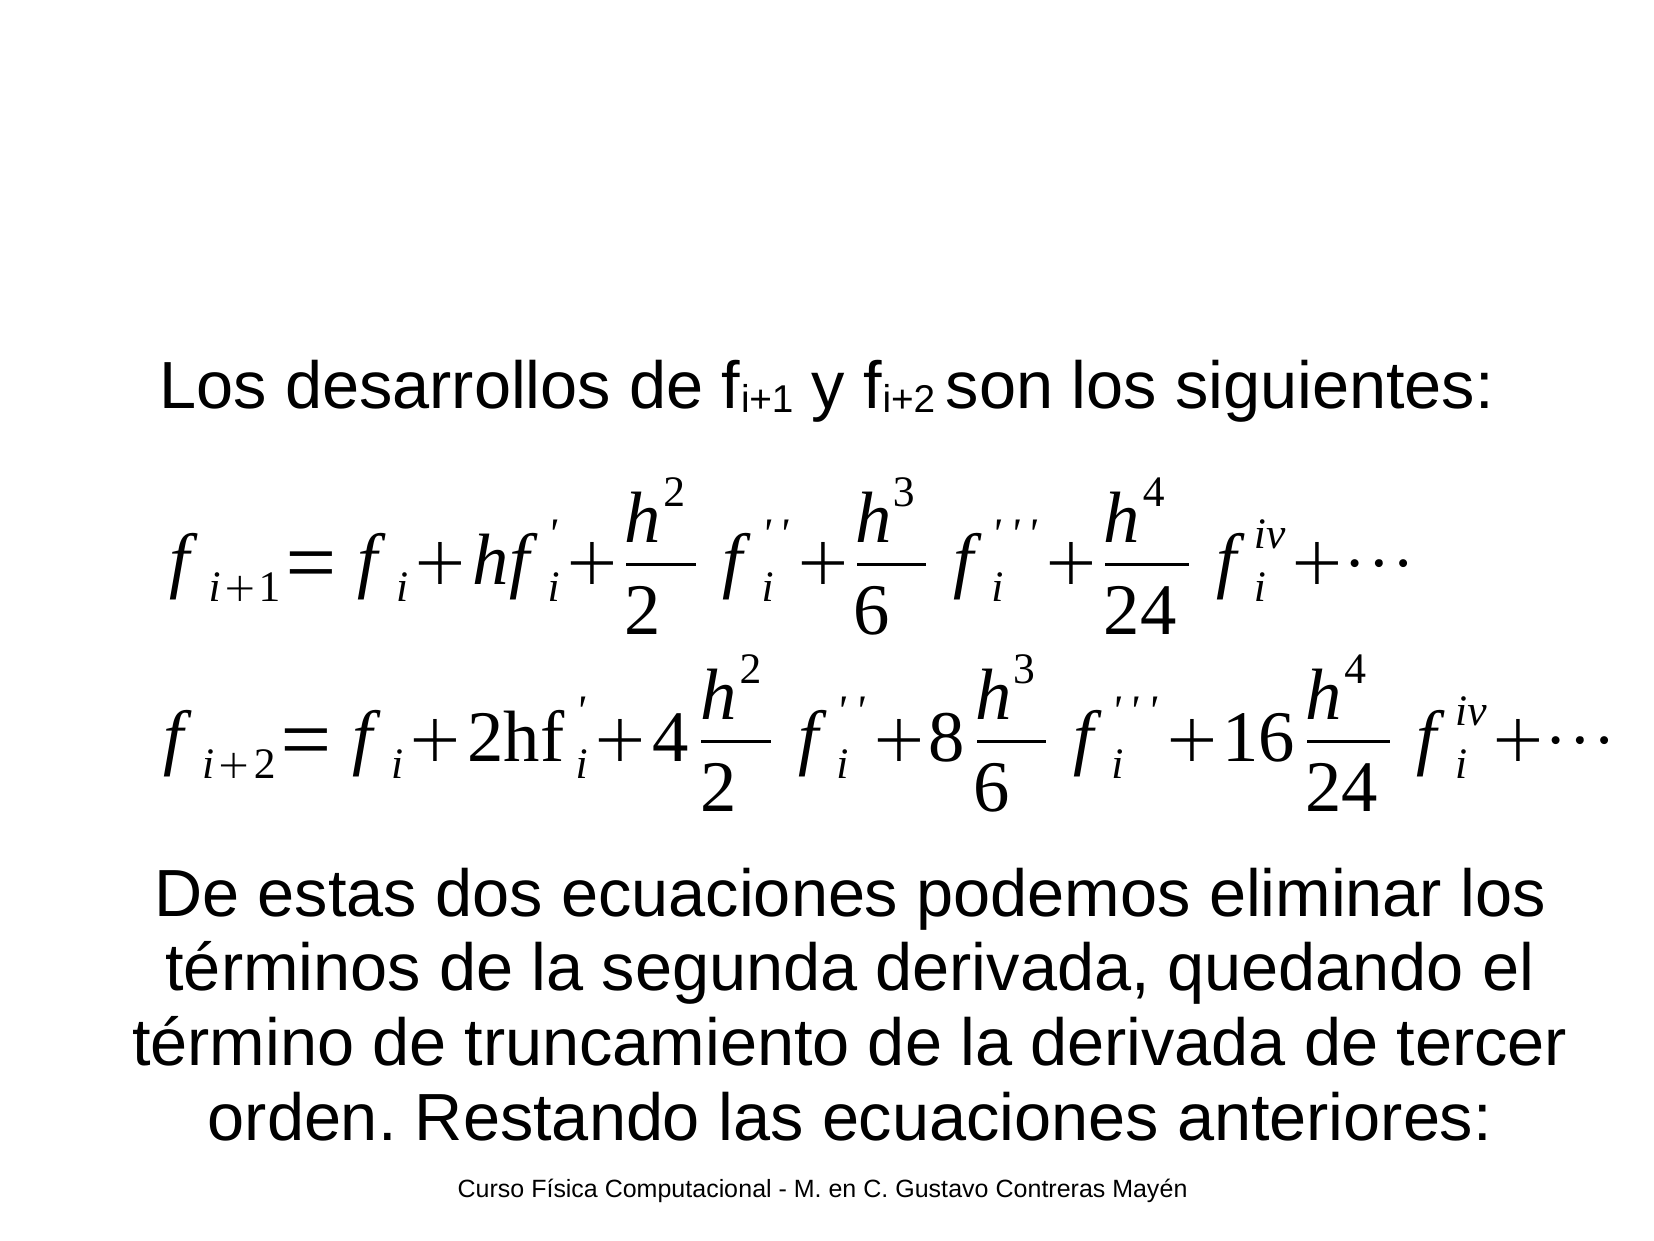

#
Los desarrollos de fi+1 y fi+2 son los siguientes:
De estas dos ecuaciones podemos eliminar los términos de la segunda derivada, quedando el término de truncamiento de la derivada de tercer orden. Restando las ecuaciones anteriores: